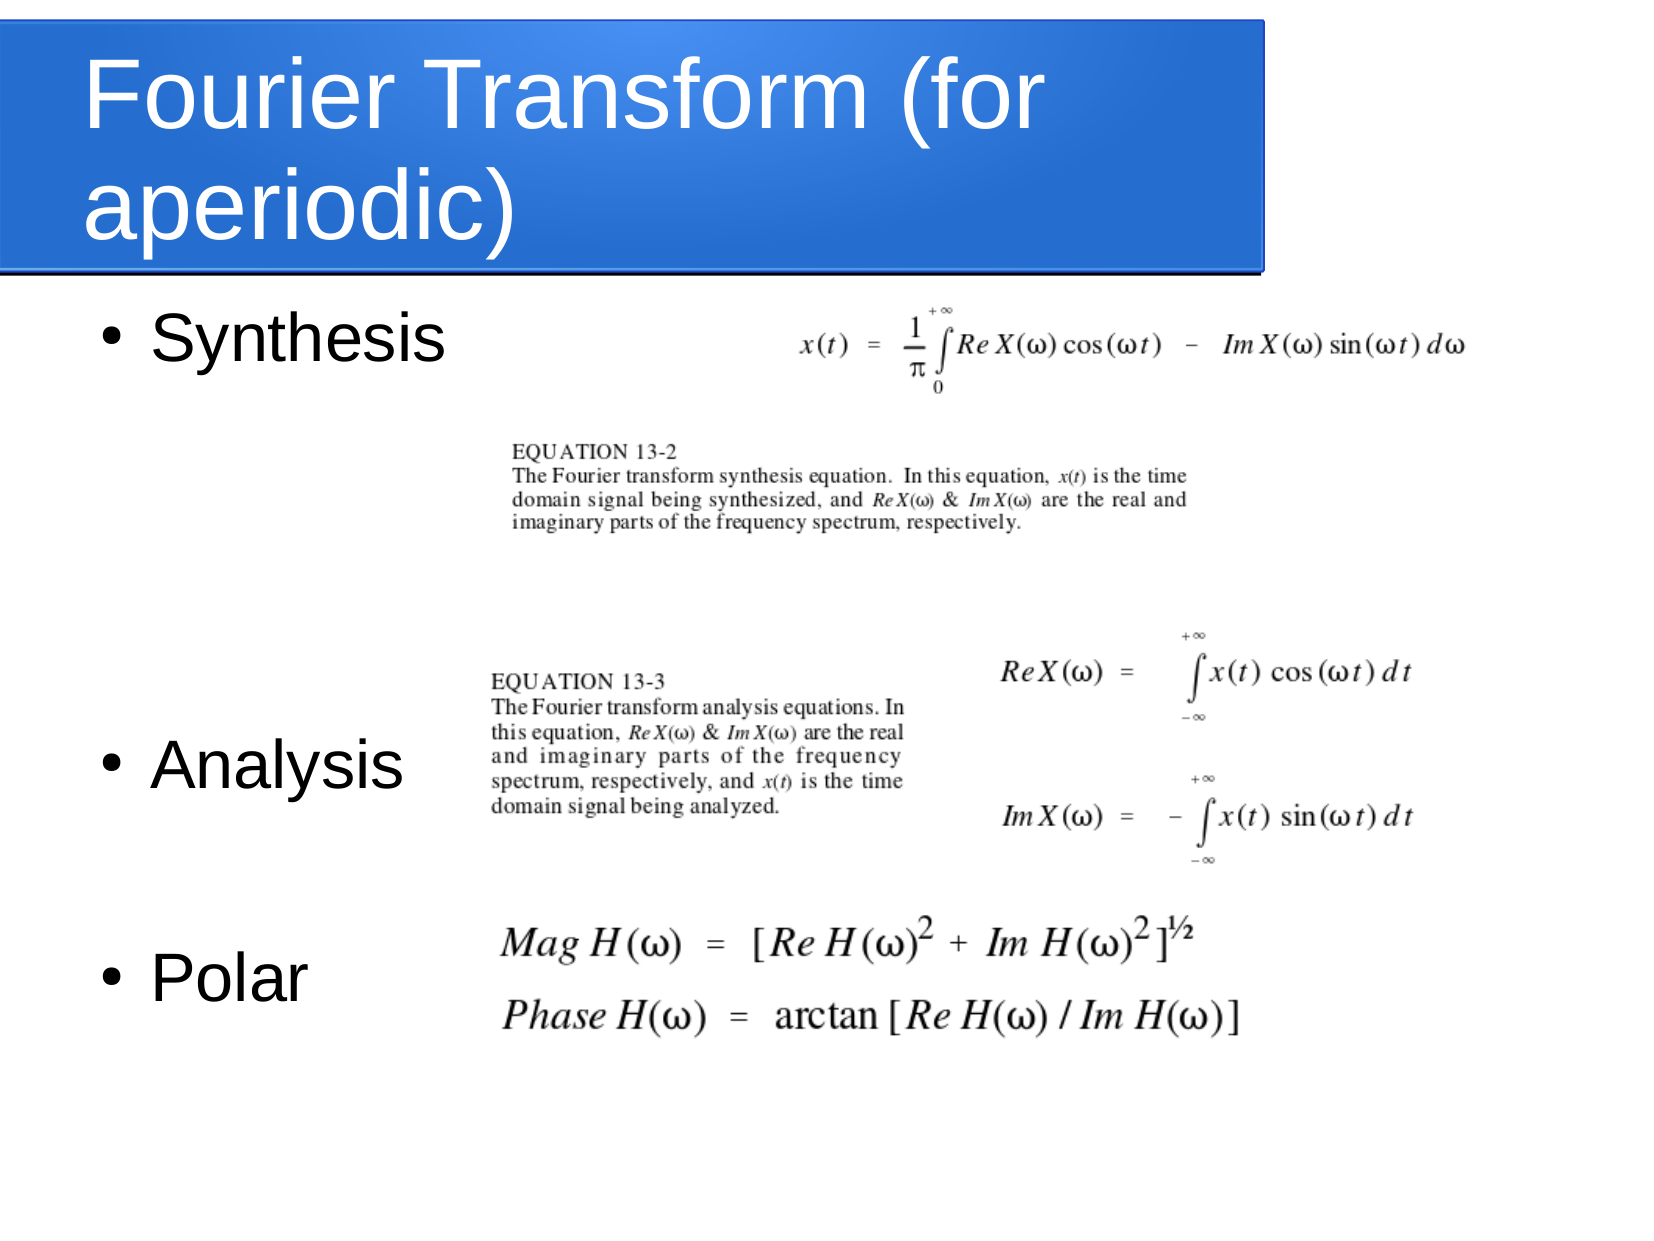

# Fourier Transform (for aperiodic)
Synthesis
Analysis
Polar